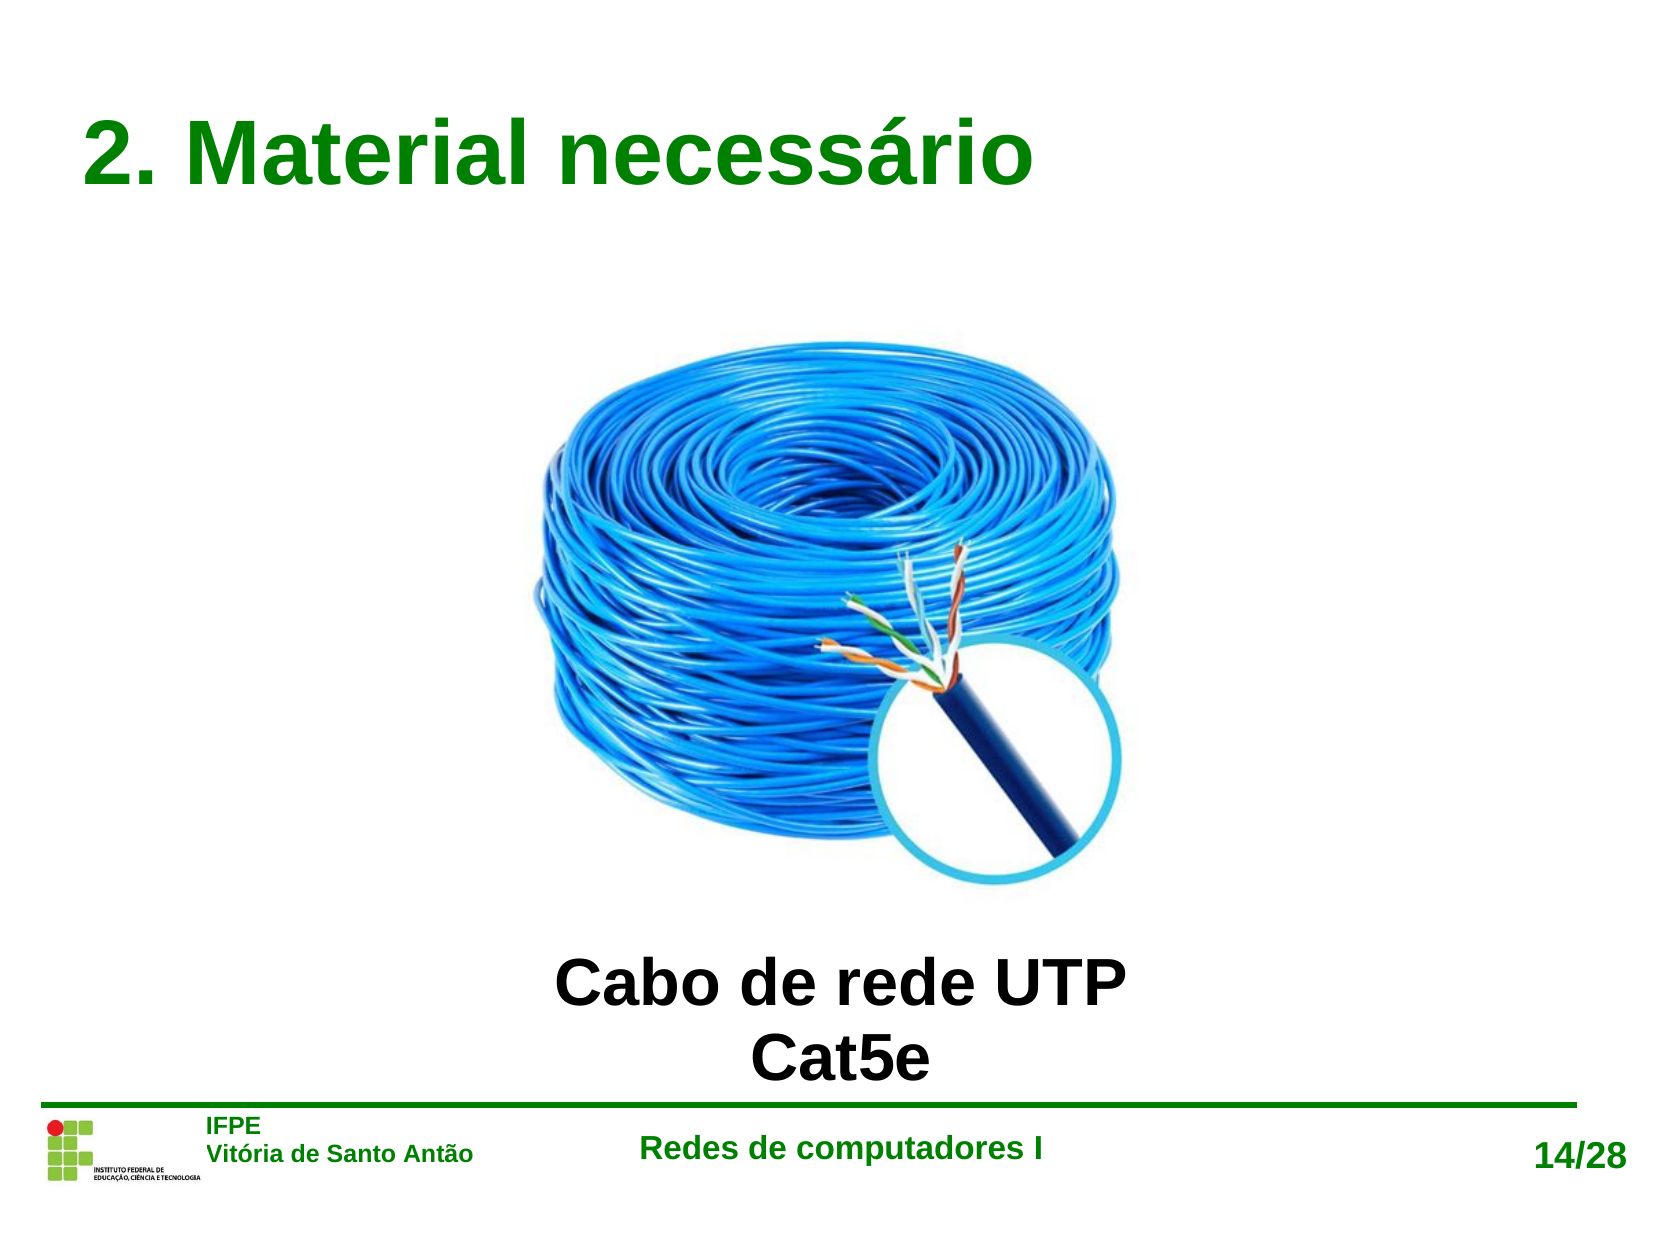

# 2. Material necessário
Cabo de rede UTP Cat5e